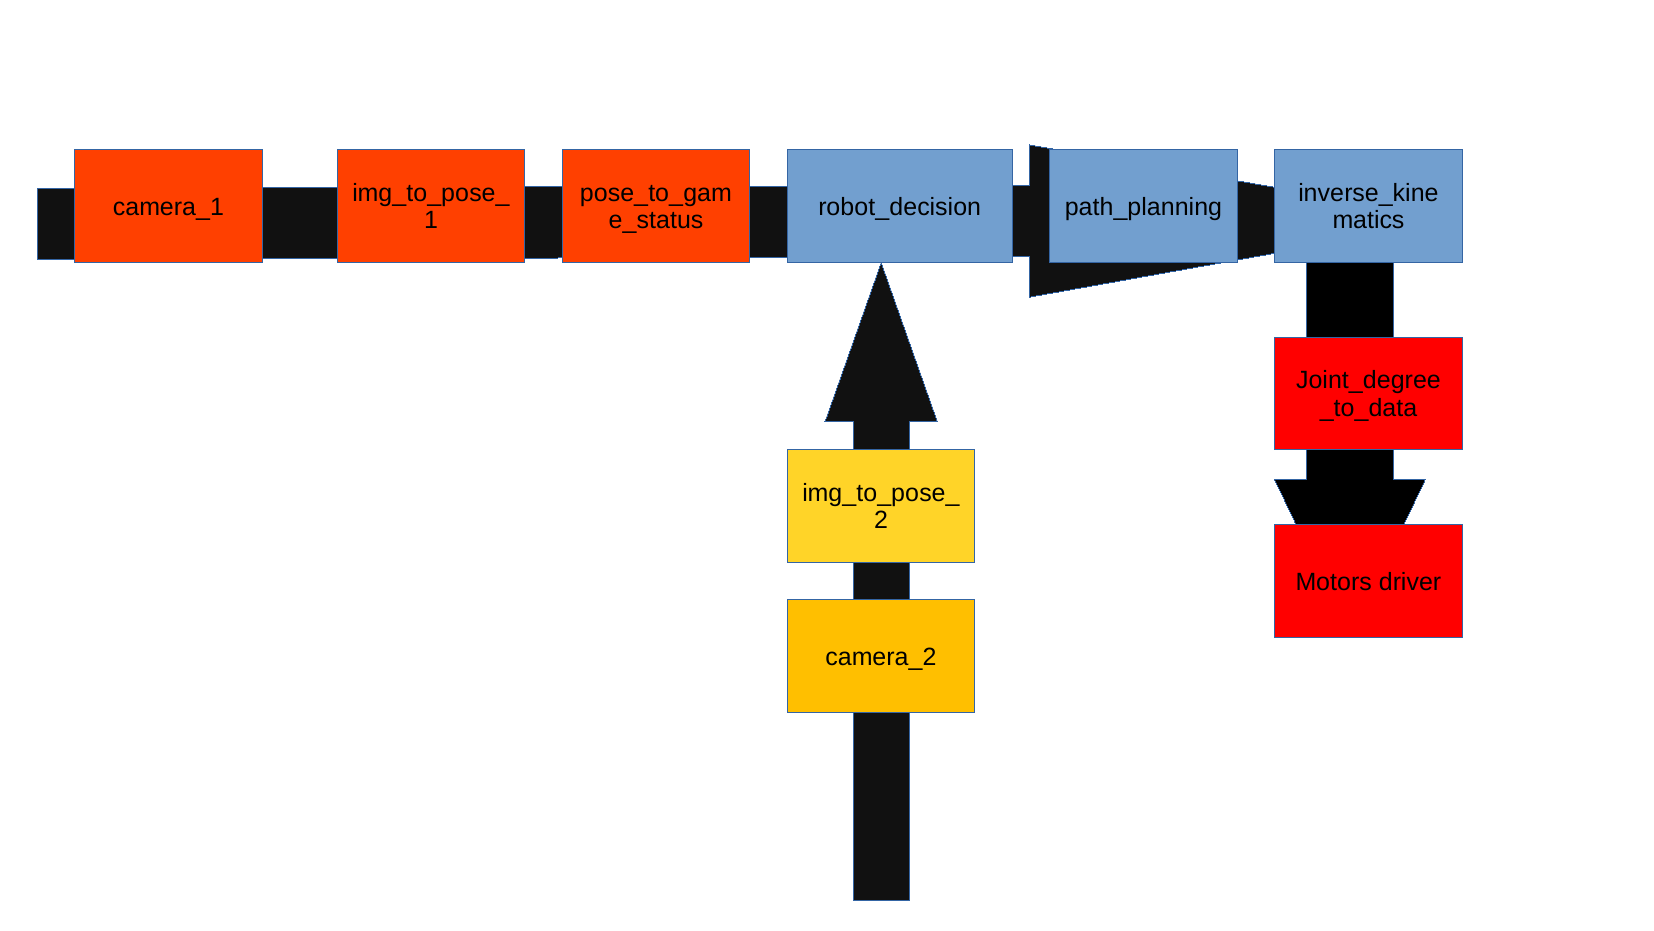

camera_1
img_to_pose_1
pose_to_game_status
robot_decision
path_planning
inverse_kinematics
Joint_degree_to_data
img_to_pose_2
Motors driver
camera_2